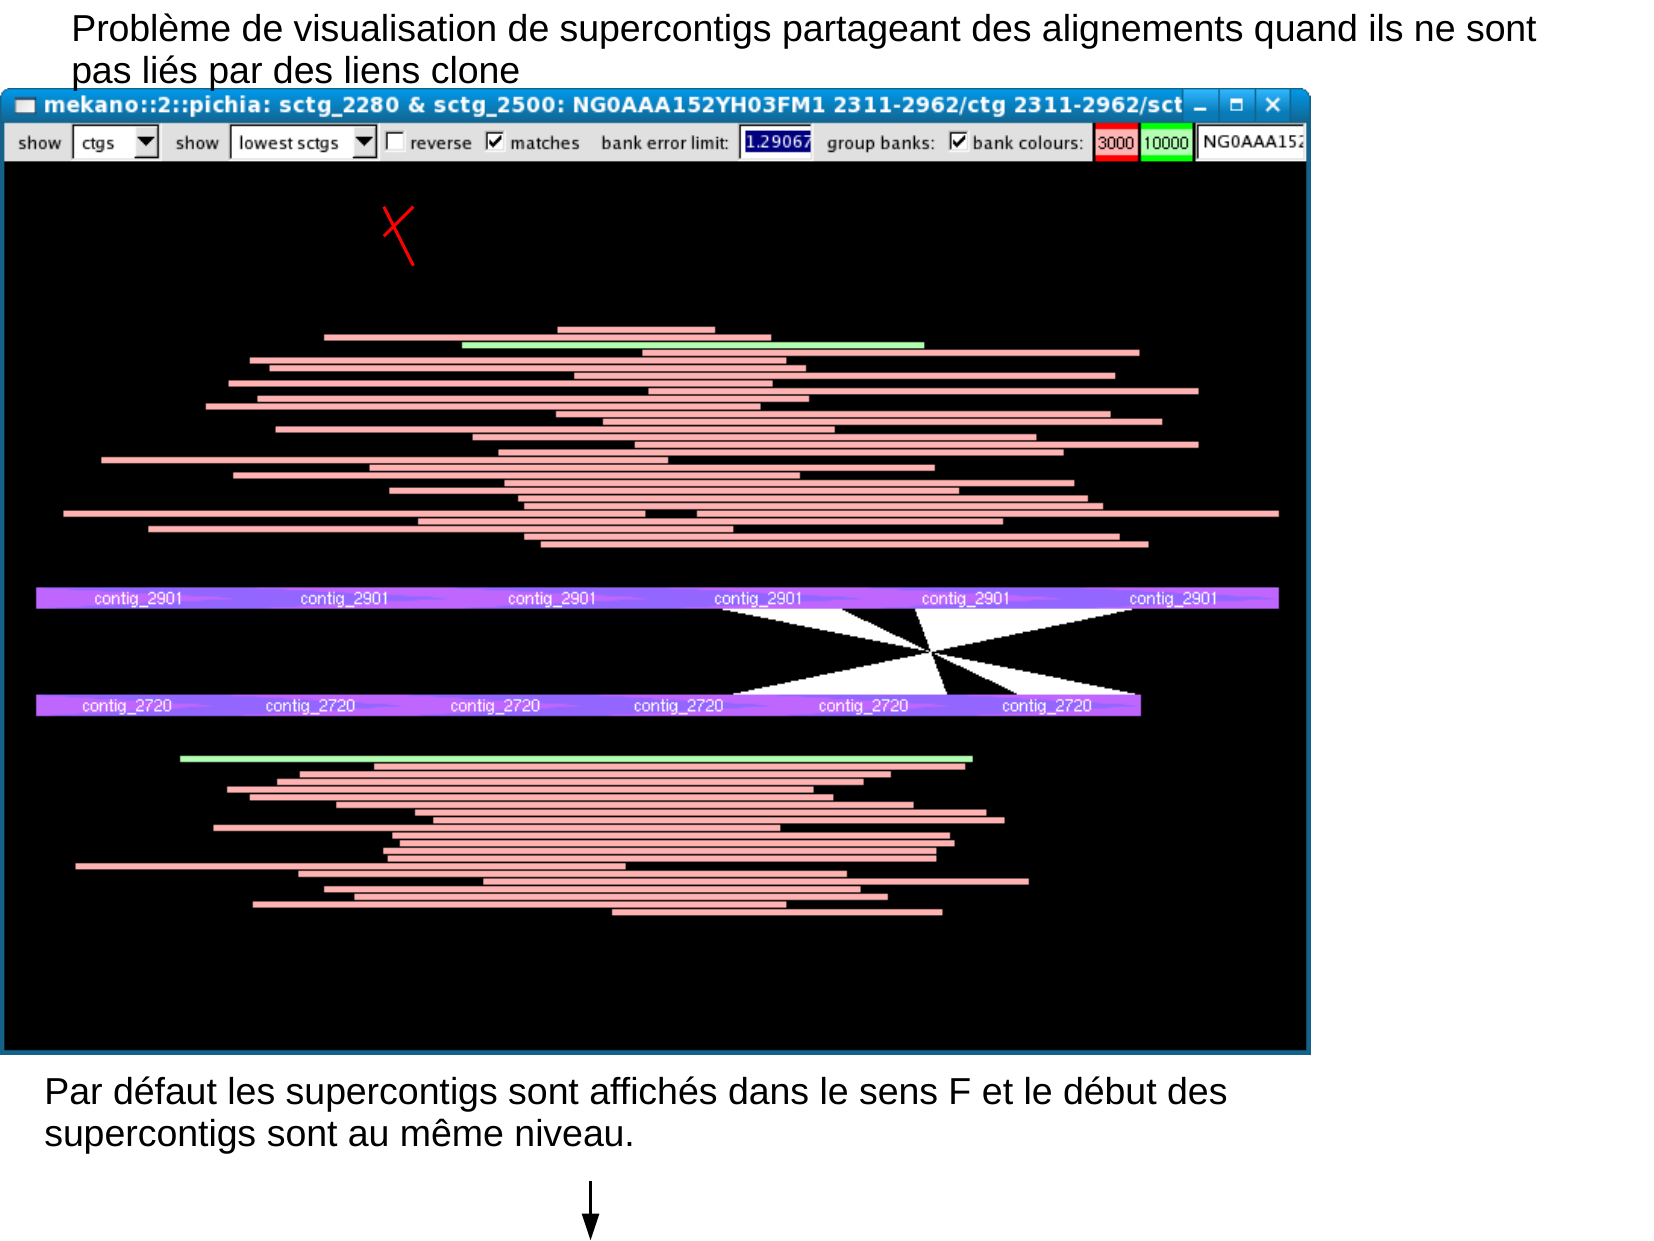

Problème de visualisation de supercontigs partageant des alignements quand ils ne sont
pas liés par des liens clone
Par défaut les supercontigs sont affichés dans le sens F et le début des
supercontigs sont au même niveau.